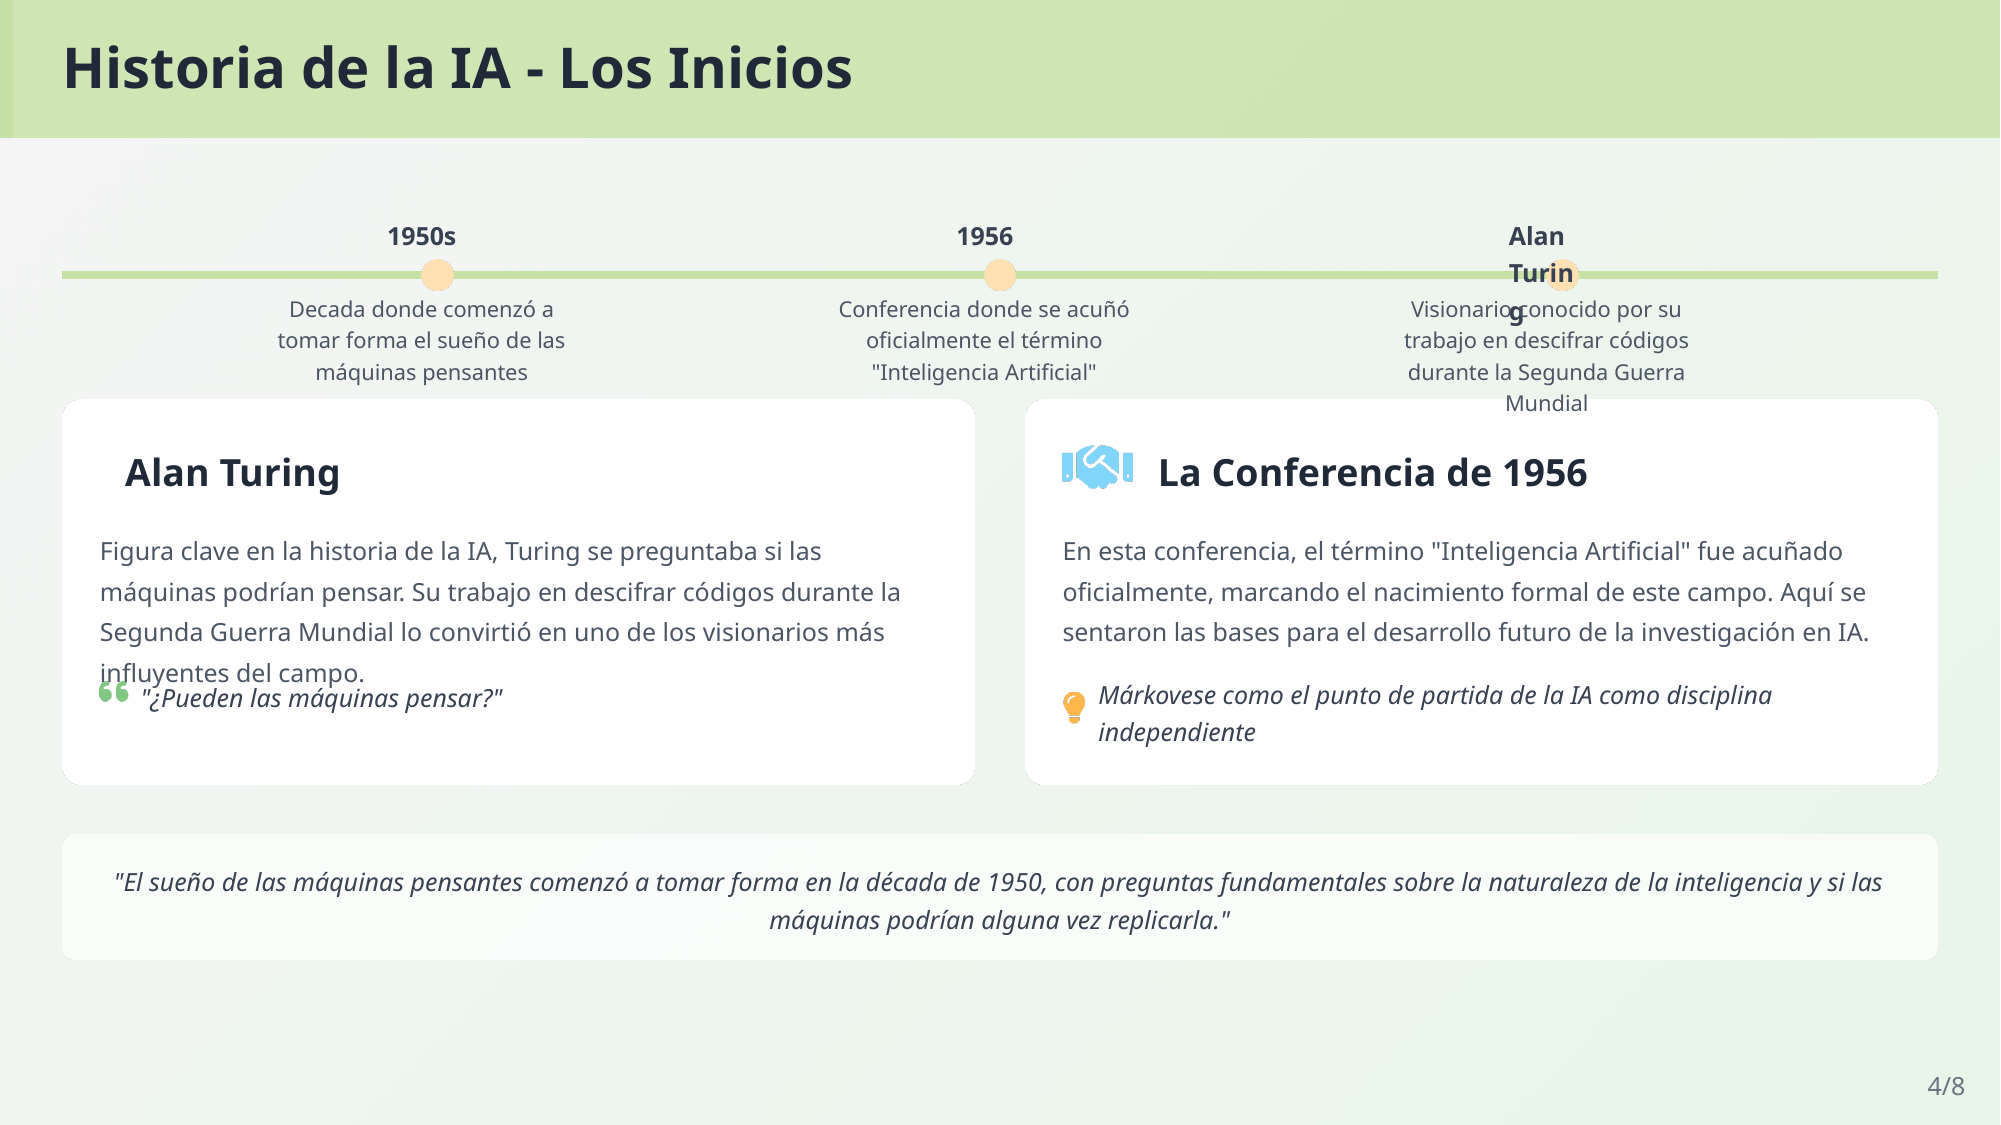

Historia de la IA - Los Inicios
1950s
1956
Alan Turing
Decada donde comenzó a tomar forma el sueño de las máquinas pensantes
Conferencia donde se acuñó oficialmente el término "Inteligencia Artificial"
Visionario conocido por su trabajo en descifrar códigos durante la Segunda Guerra Mundial
Alan Turing
La Conferencia de 1956
Figura clave en la historia de la IA, Turing se preguntaba si las máquinas podrían pensar. Su trabajo en descifrar códigos durante la Segunda Guerra Mundial lo convirtió en uno de los visionarios más influyentes del campo.
En esta conferencia, el término "Inteligencia Artificial" fue acuñado oficialmente, marcando el nacimiento formal de este campo. Aquí se sentaron las bases para el desarrollo futuro de la investigación en IA.
Márkovese como el punto de partida de la IA como disciplina independiente
"¿Pueden las máquinas pensar?"
"El sueño de las máquinas pensantes comenzó a tomar forma en la década de 1950, con preguntas fundamentales sobre la naturaleza de la inteligencia y si las máquinas podrían alguna vez replicarla."
4/8